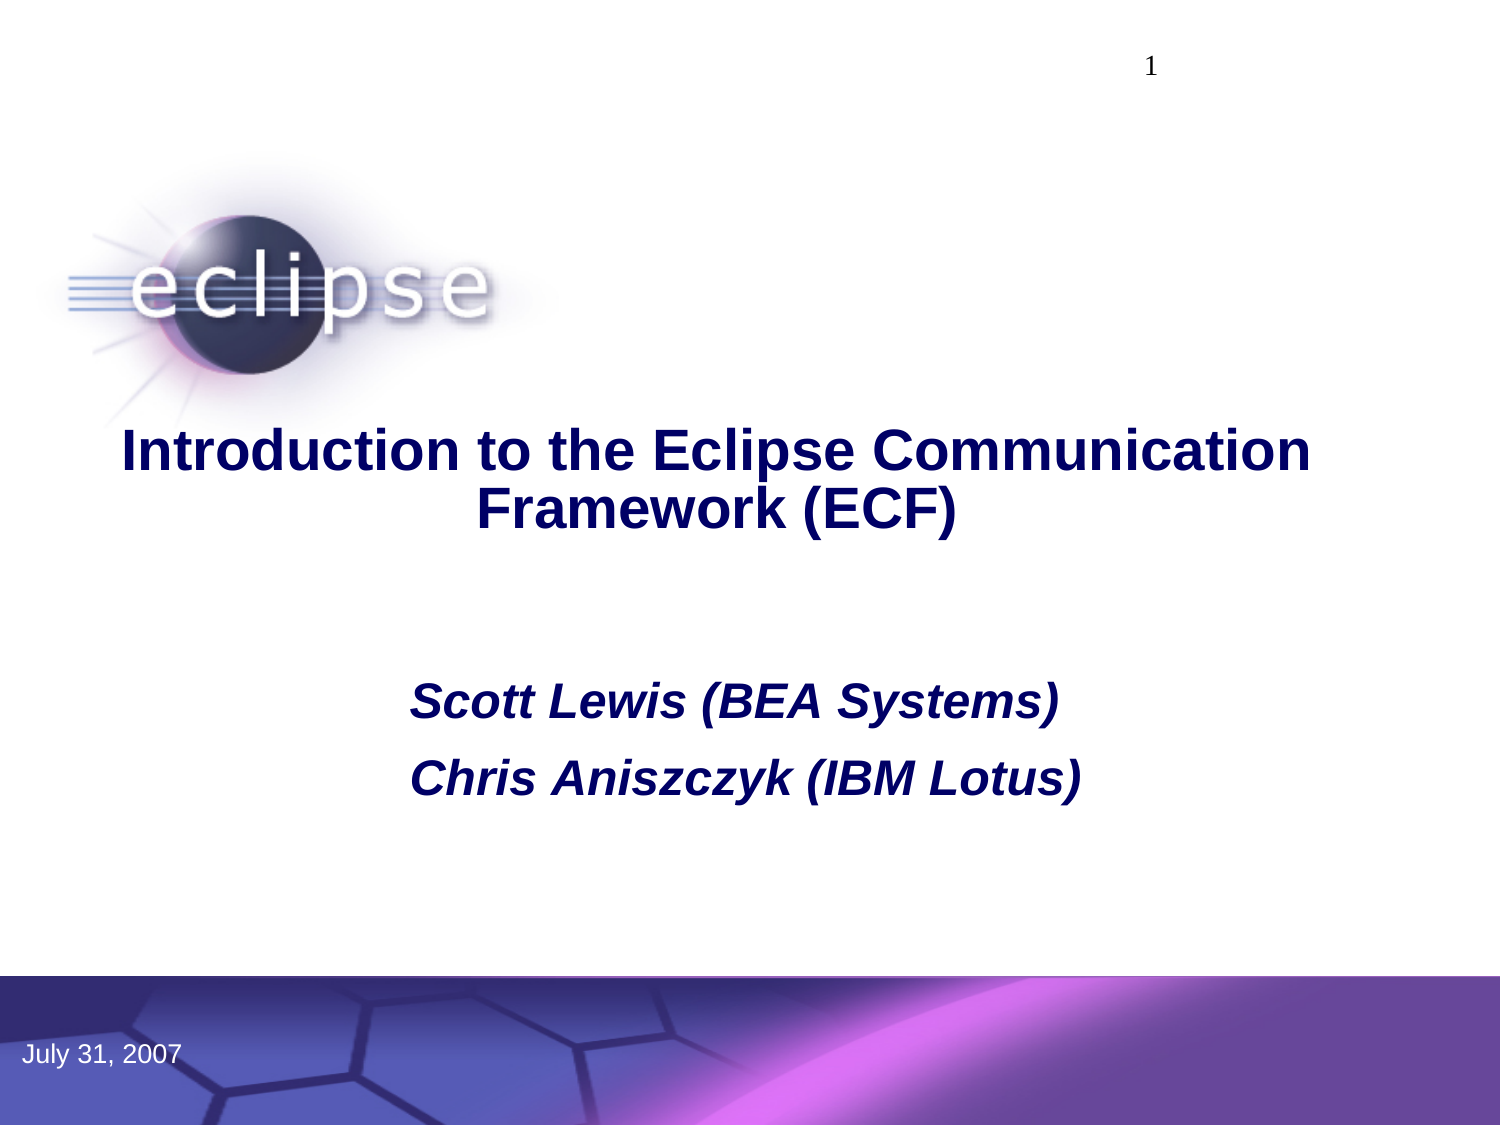

1
# Introduction to the Eclipse Communication Framework (ECF)
Scott Lewis (BEA Systems)
Chris Aniszczyk (IBM Lotus)